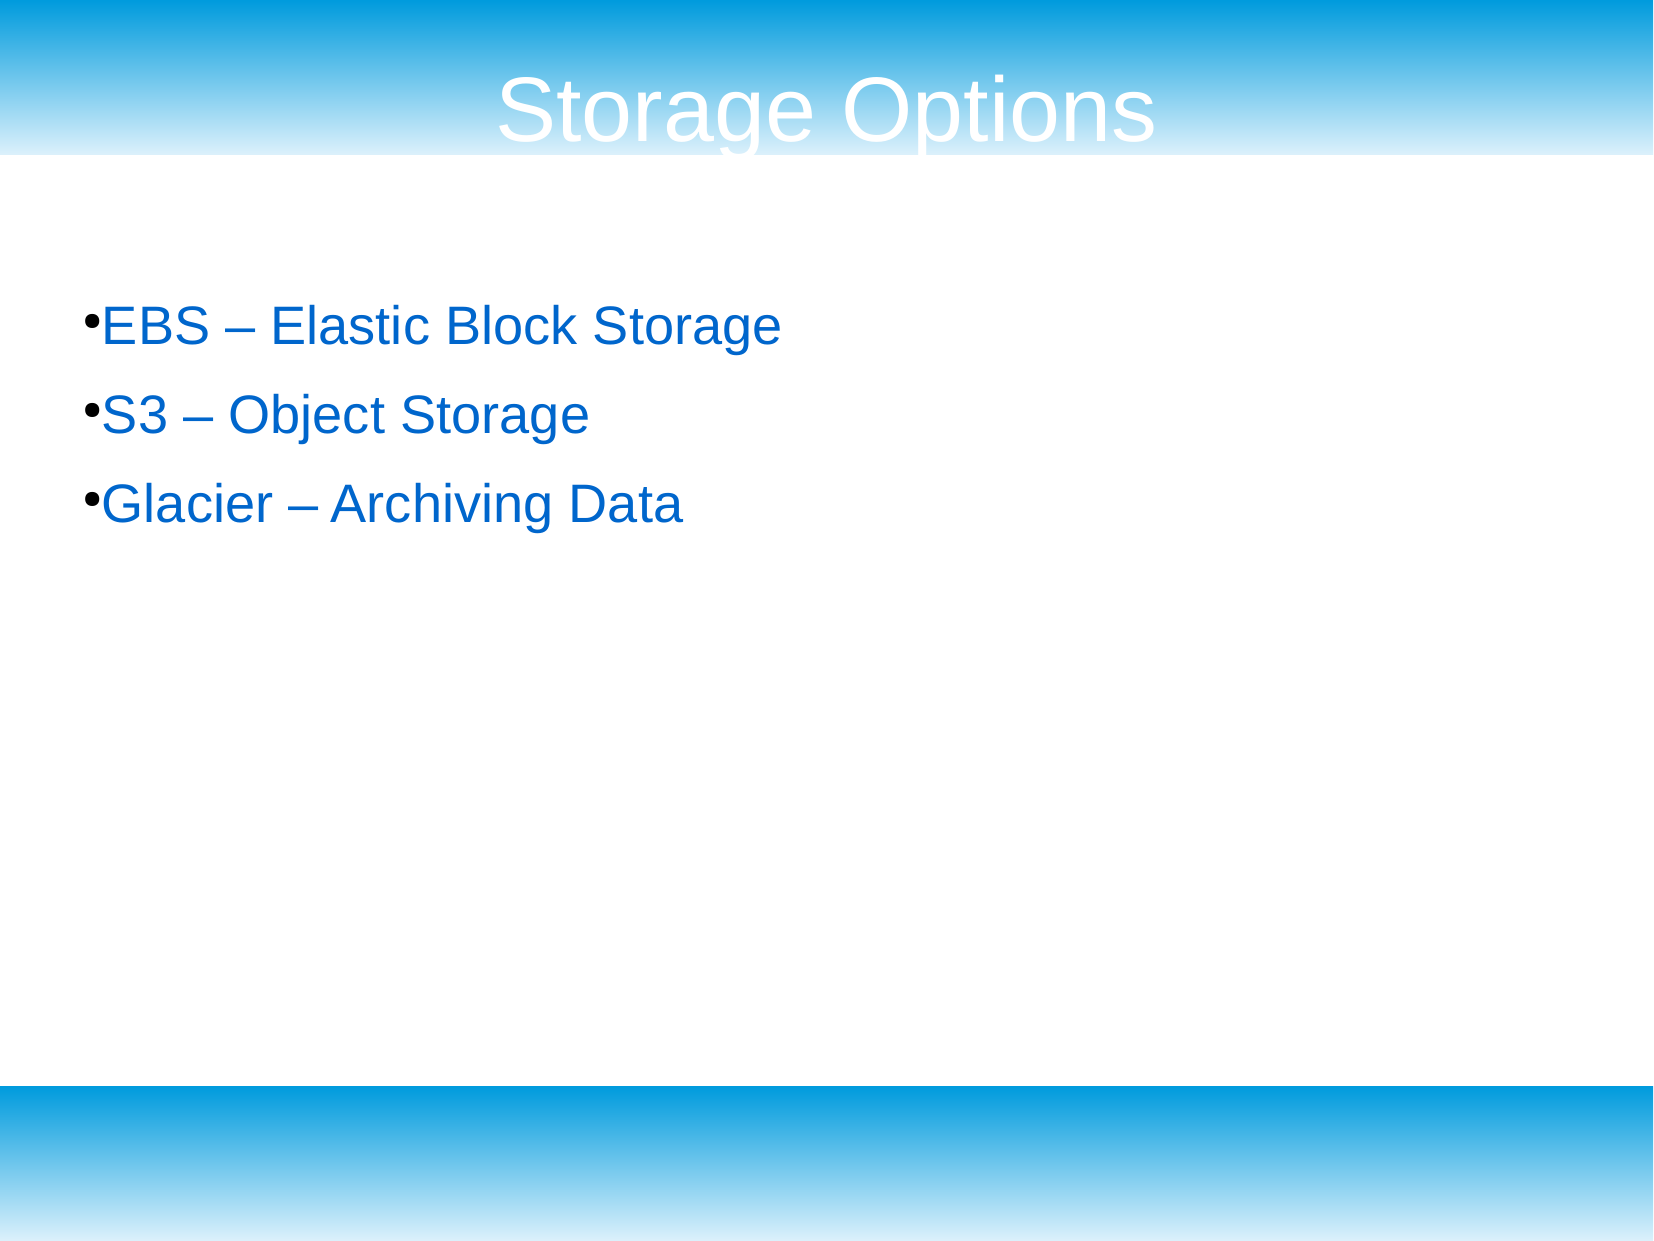

# Storage Options
EBS – Elastic Block Storage
S3 – Object Storage
Glacier – Archiving Data